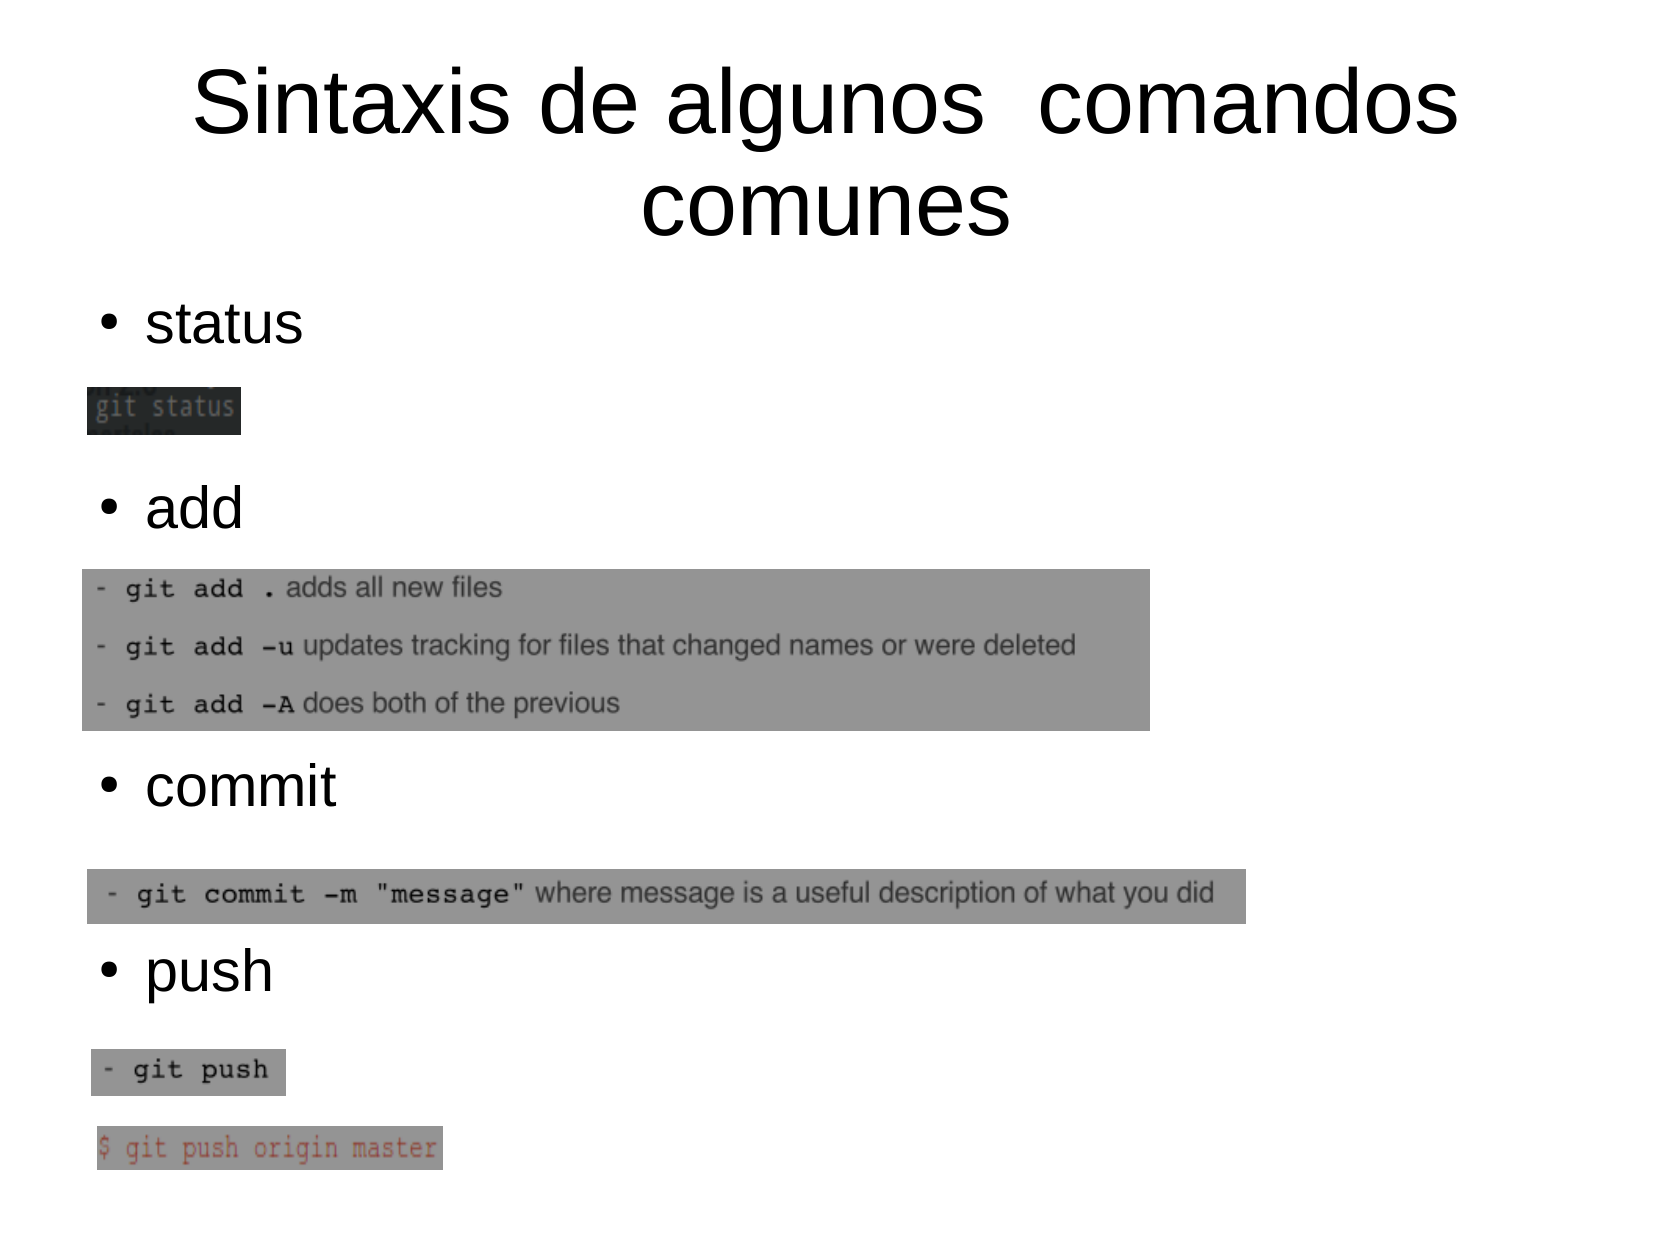

# Sintaxis de algunos comandos comunes
status
add
commit
push